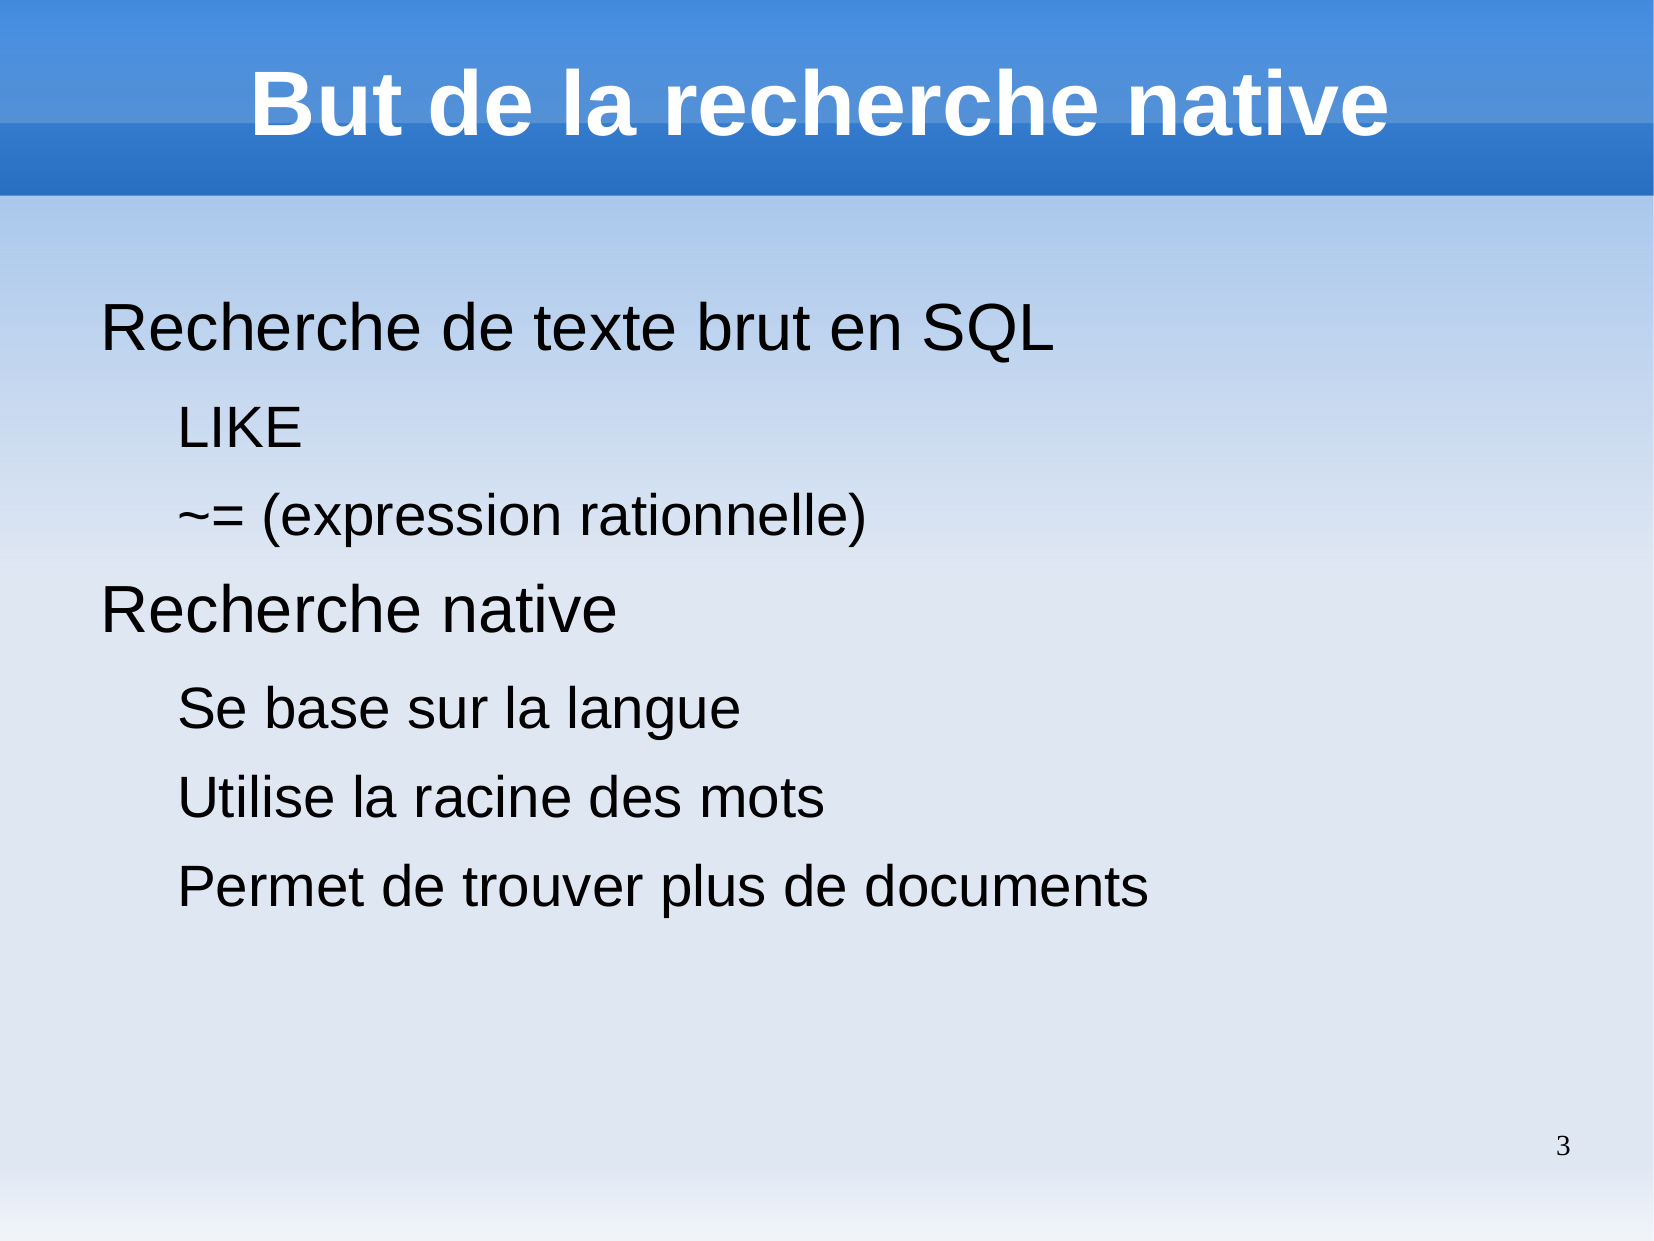

# But de la recherche native
Recherche de texte brut en SQL
LIKE
~= (expression rationnelle)
Recherche native
Se base sur la langue
Utilise la racine des mots
Permet de trouver plus de documents
3